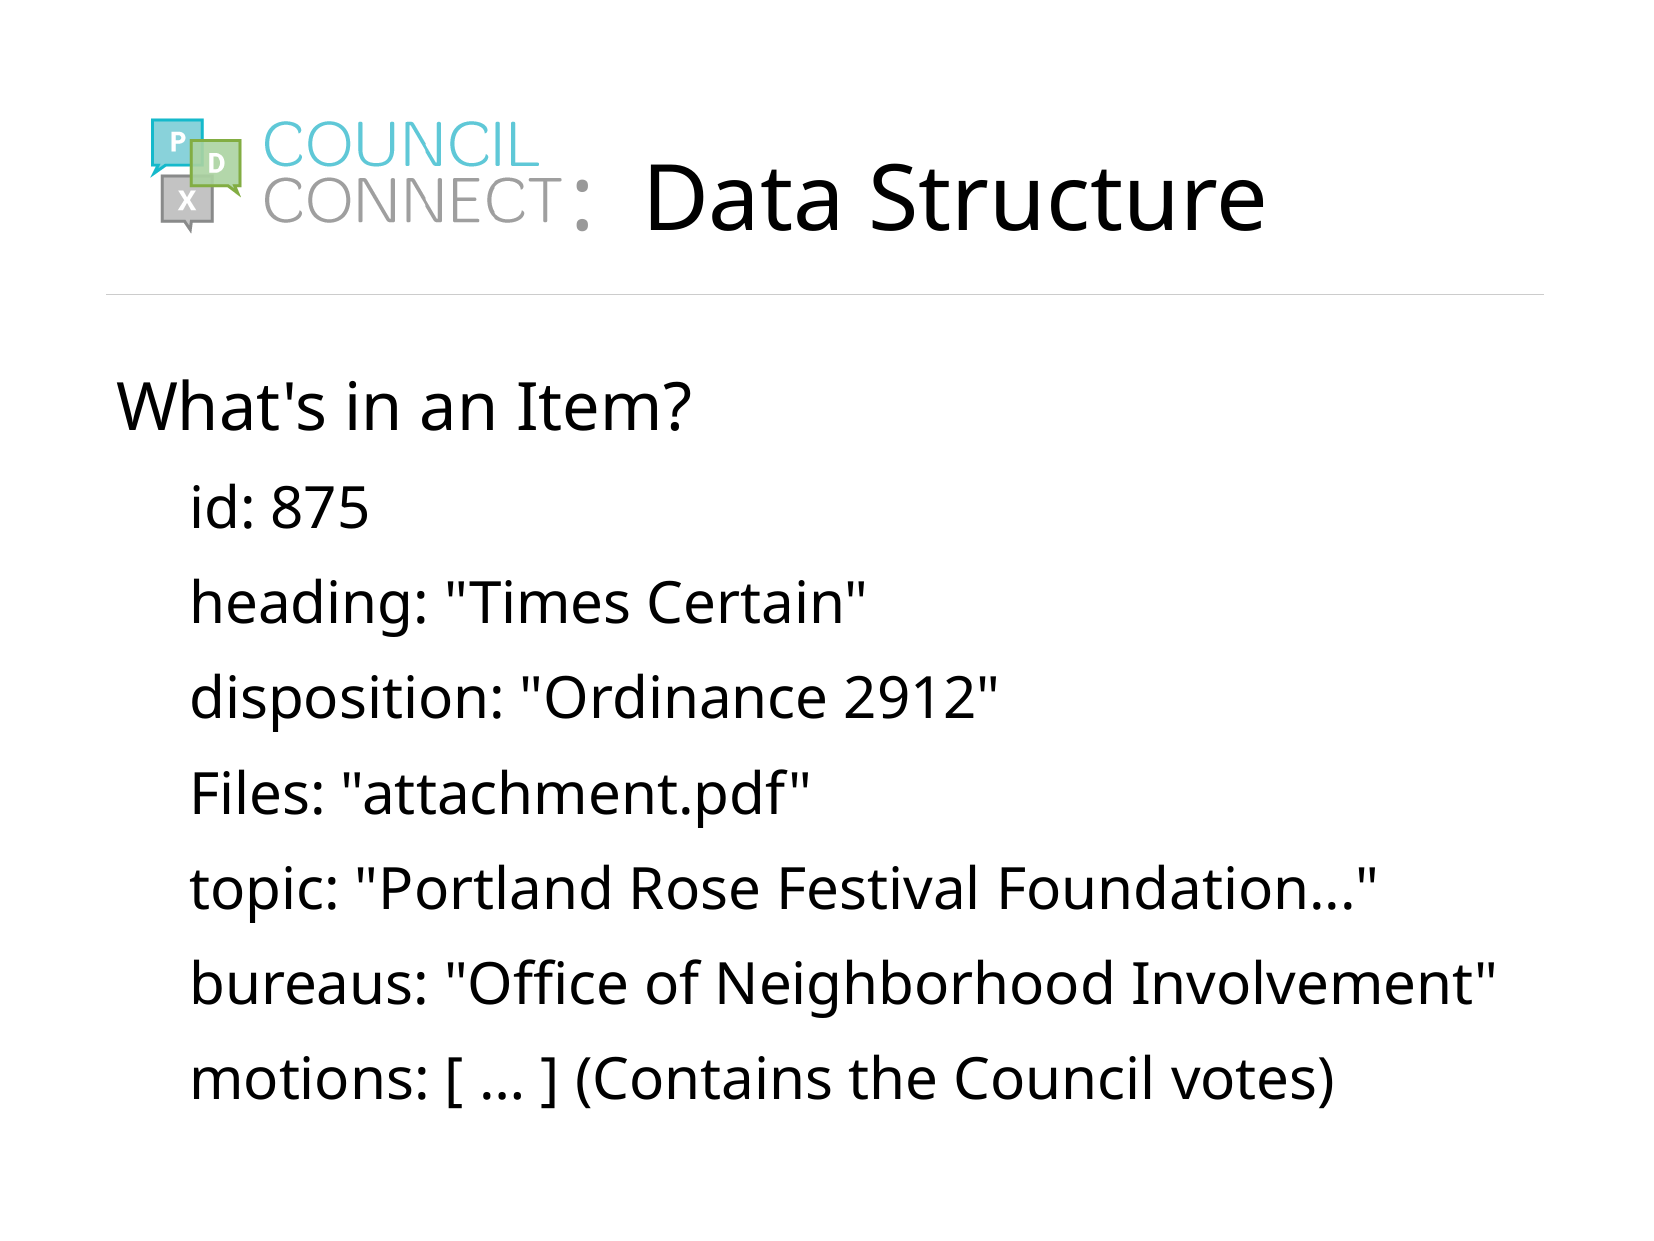

: Data Structure
What's in an Item?
id: 875
heading: "Times Certain"
disposition: "Ordinance 2912"
Files: "attachment.pdf"
topic: "Portland Rose Festival Foundation..."
bureaus: "Office of Neighborhood Involvement"
motions: [ … ] (Contains the Council votes)